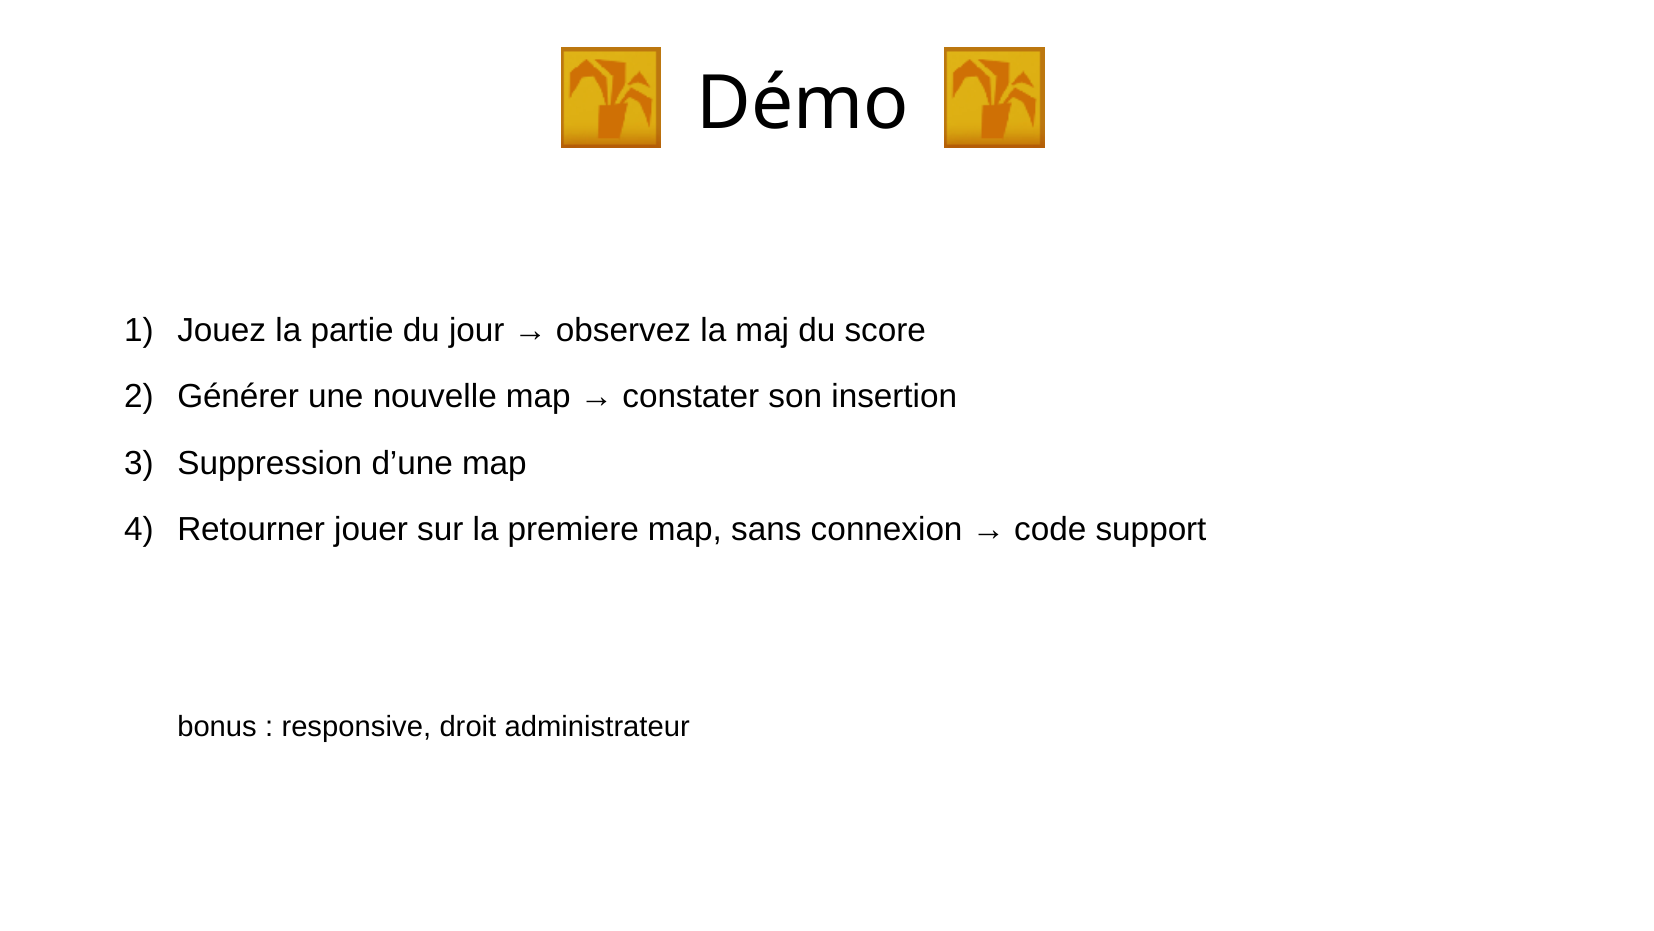

Démo
# Jouez la partie du jour → observez la maj du score
Générer une nouvelle map → constater son insertion
Suppression d’une map
Retourner jouer sur la premiere map, sans connexion → code support
bonus : responsive, droit administrateur